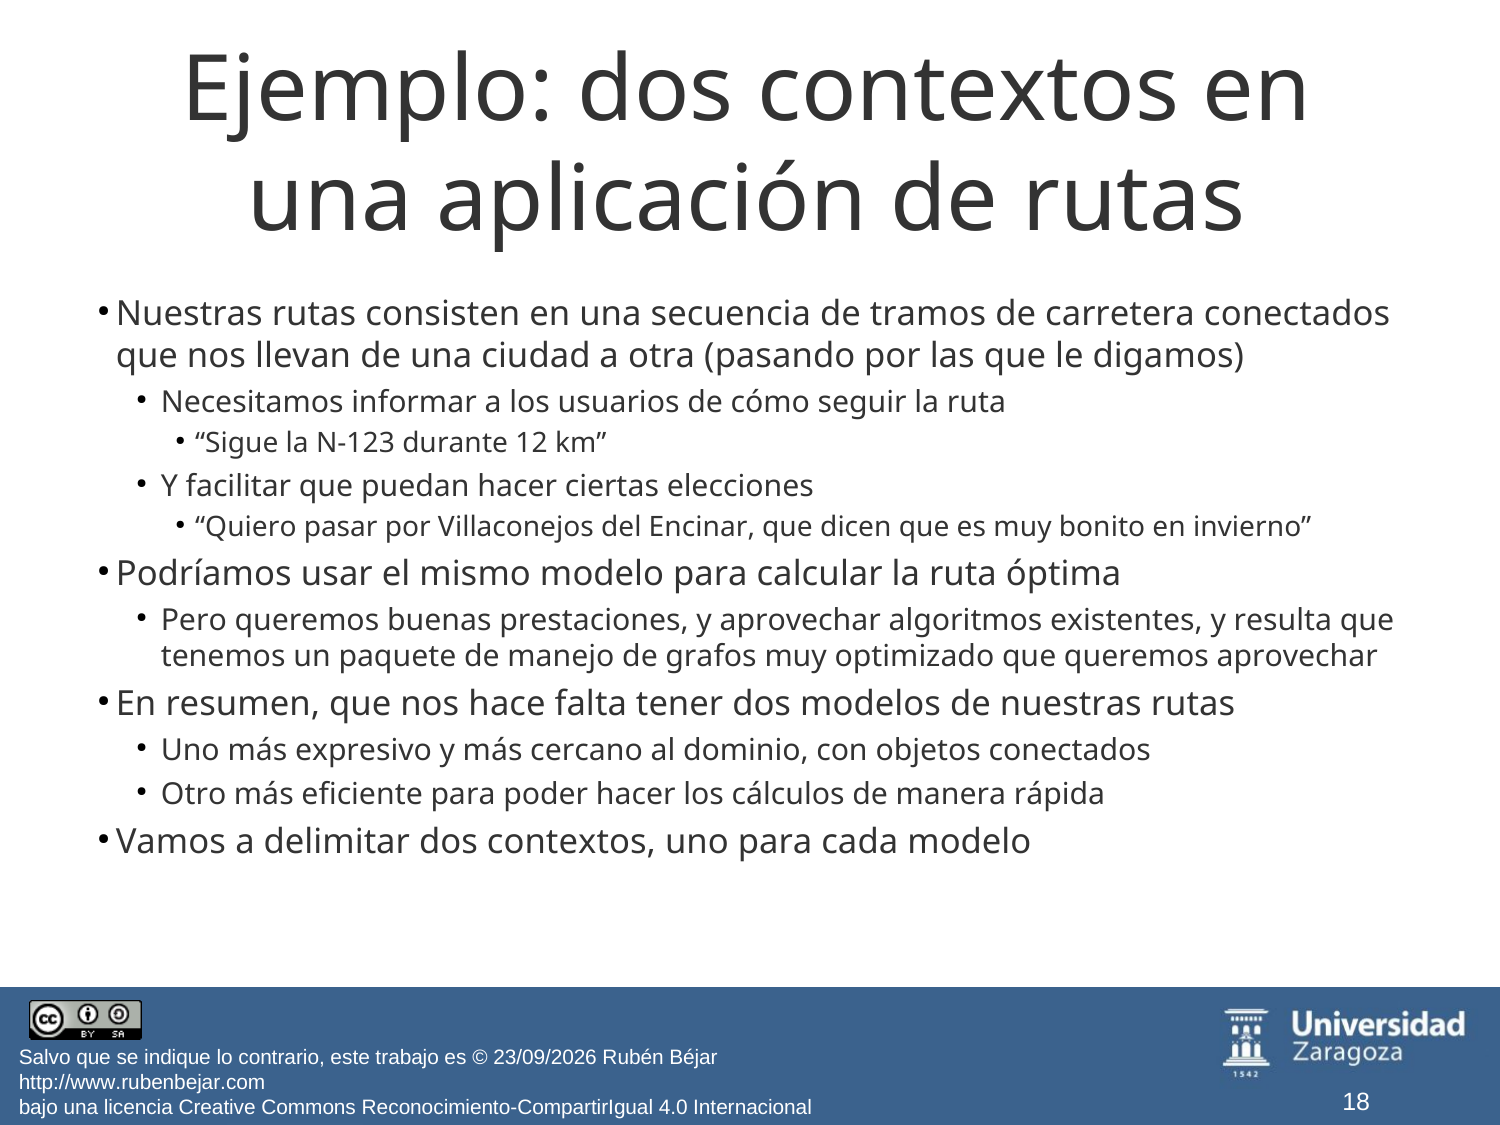

# Ejemplo: dos contextos en una aplicación de rutas
Nuestras rutas consisten en una secuencia de tramos de carretera conectados que nos llevan de una ciudad a otra (pasando por las que le digamos)
Necesitamos informar a los usuarios de cómo seguir la ruta
“Sigue la N-123 durante 12 km”
Y facilitar que puedan hacer ciertas elecciones
“Quiero pasar por Villaconejos del Encinar, que dicen que es muy bonito en invierno”
Podríamos usar el mismo modelo para calcular la ruta óptima
Pero queremos buenas prestaciones, y aprovechar algoritmos existentes, y resulta que tenemos un paquete de manejo de grafos muy optimizado que queremos aprovechar
En resumen, que nos hace falta tener dos modelos de nuestras rutas
Uno más expresivo y más cercano al dominio, con objetos conectados
Otro más eficiente para poder hacer los cálculos de manera rápida
Vamos a delimitar dos contextos, uno para cada modelo